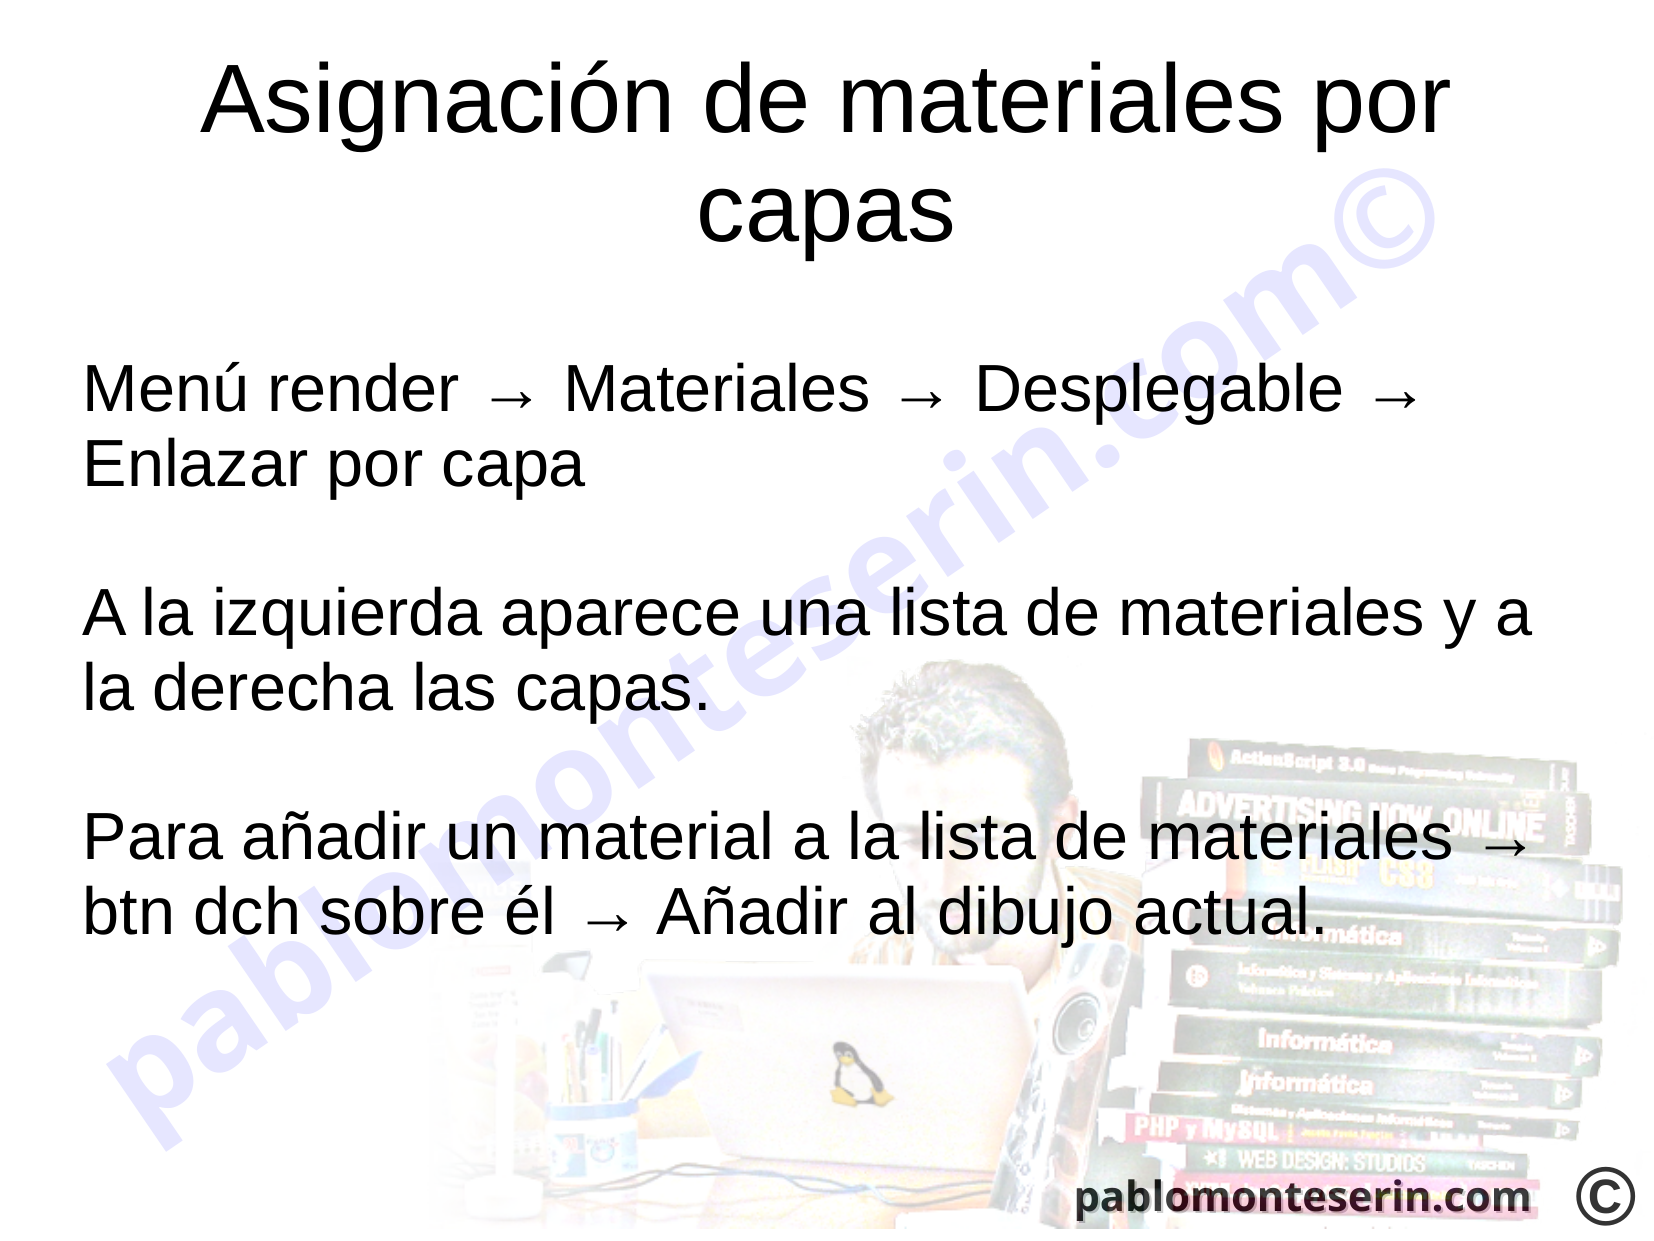

# Asignación de materiales por capas
Menú render → Materiales → Desplegable → Enlazar por capa
A la izquierda aparece una lista de materiales y a la derecha las capas.
Para añadir un material a la lista de materiales → btn dch sobre él → Añadir al dibujo actual.